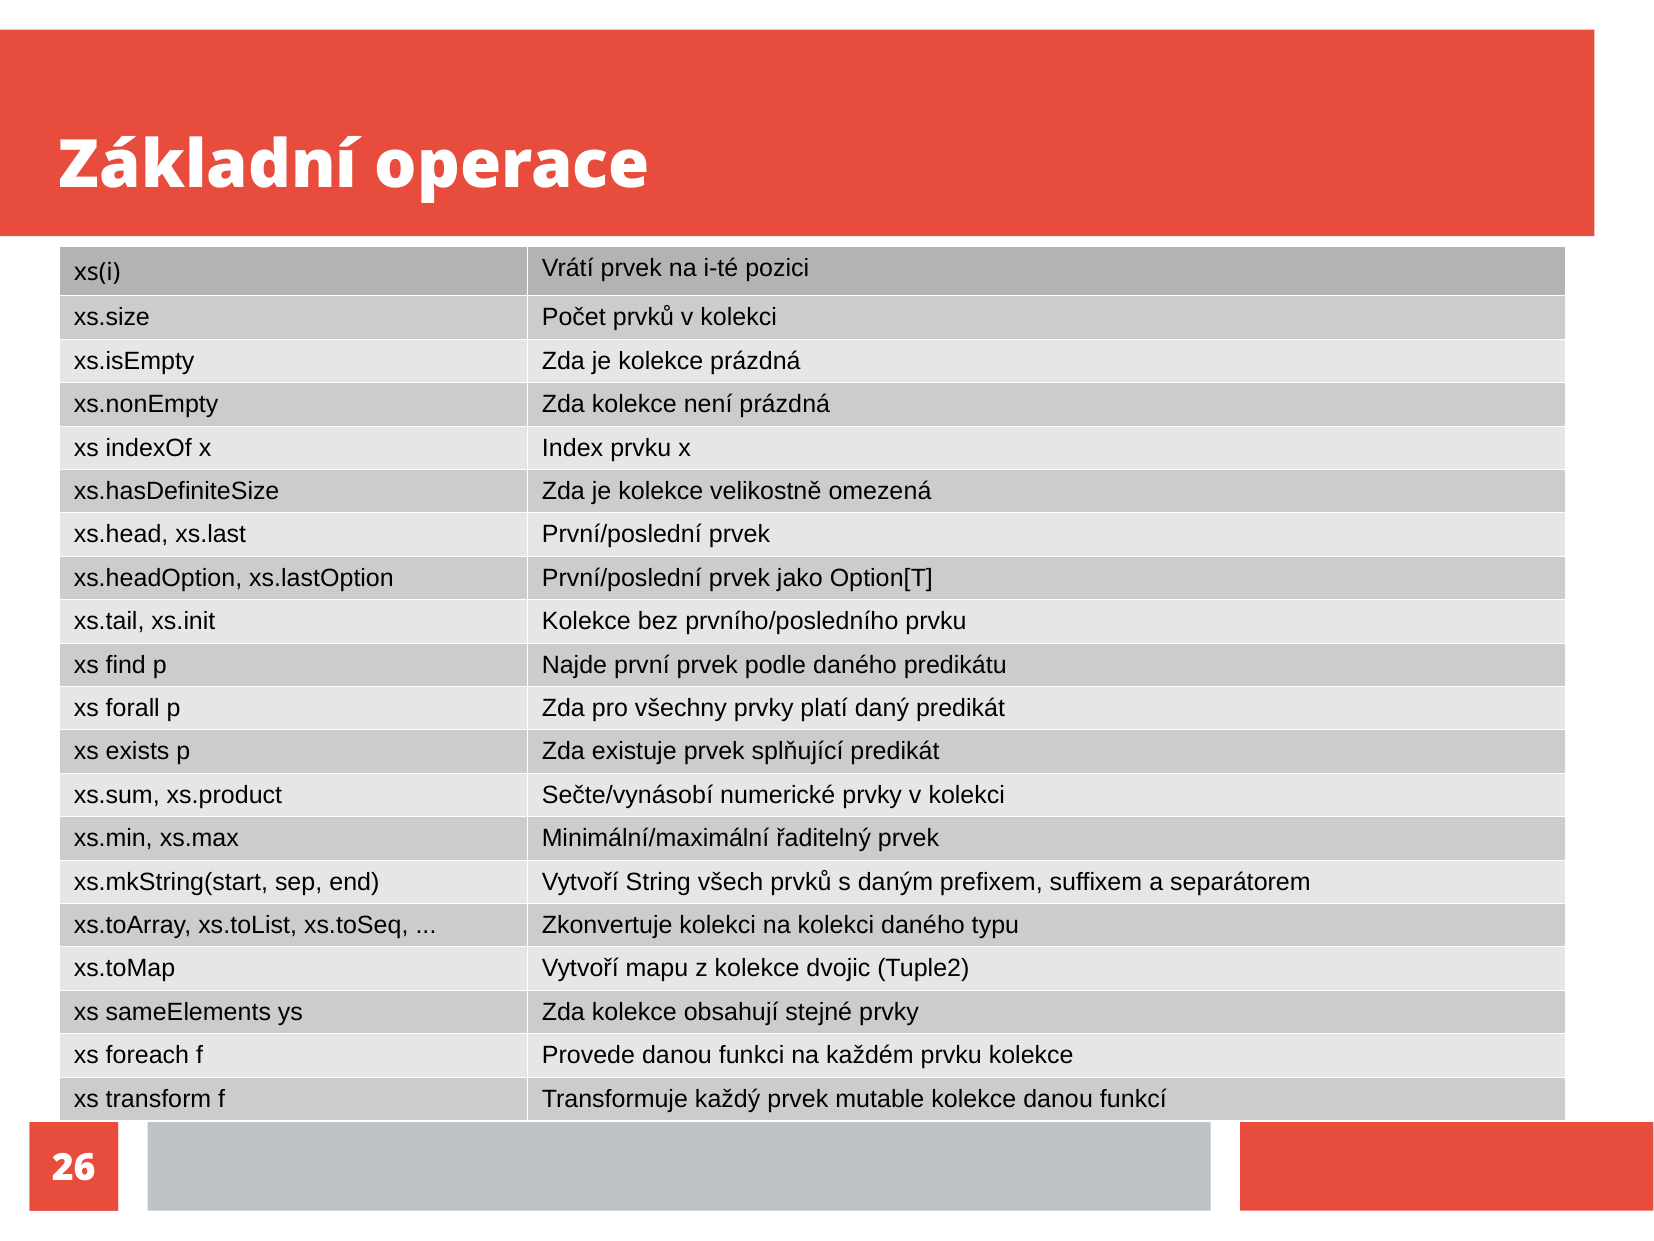

# Základní operace
| xs(i) | Vrátí prvek na i-té pozici |
| --- | --- |
| xs.size | Počet prvků v kolekci |
| xs.isEmpty | Zda je kolekce prázdná |
| xs.nonEmpty | Zda kolekce není prázdná |
| xs indexOf x | Index prvku x |
| xs.hasDefiniteSize | Zda je kolekce velikostně omezená |
| xs.head, xs.last | První/poslední prvek |
| xs.headOption, xs.lastOption | První/poslední prvek jako Option[T] |
| xs.tail, xs.init | Kolekce bez prvního/posledního prvku |
| xs find p | Najde první prvek podle daného predikátu |
| xs forall p | Zda pro všechny prvky platí daný predikát |
| xs exists p | Zda existuje prvek splňující predikát |
| xs.sum, xs.product | Sečte/vynásobí numerické prvky v kolekci |
| xs.min, xs.max | Minimální/maximální řaditelný prvek |
| xs.mkString(start, sep, end) | Vytvoří String všech prvků s daným prefixem, suffixem a separátorem |
| xs.toArray, xs.toList, xs.toSeq, ... | Zkonvertuje kolekci na kolekci daného typu |
| xs.toMap | Vytvoří mapu z kolekce dvojic (Tuple2) |
| xs sameElements ys | Zda kolekce obsahují stejné prvky |
| xs foreach f | Provede danou funkci na každém prvku kolekce |
| xs transform f | Transformuje každý prvek mutable kolekce danou funkcí |
26